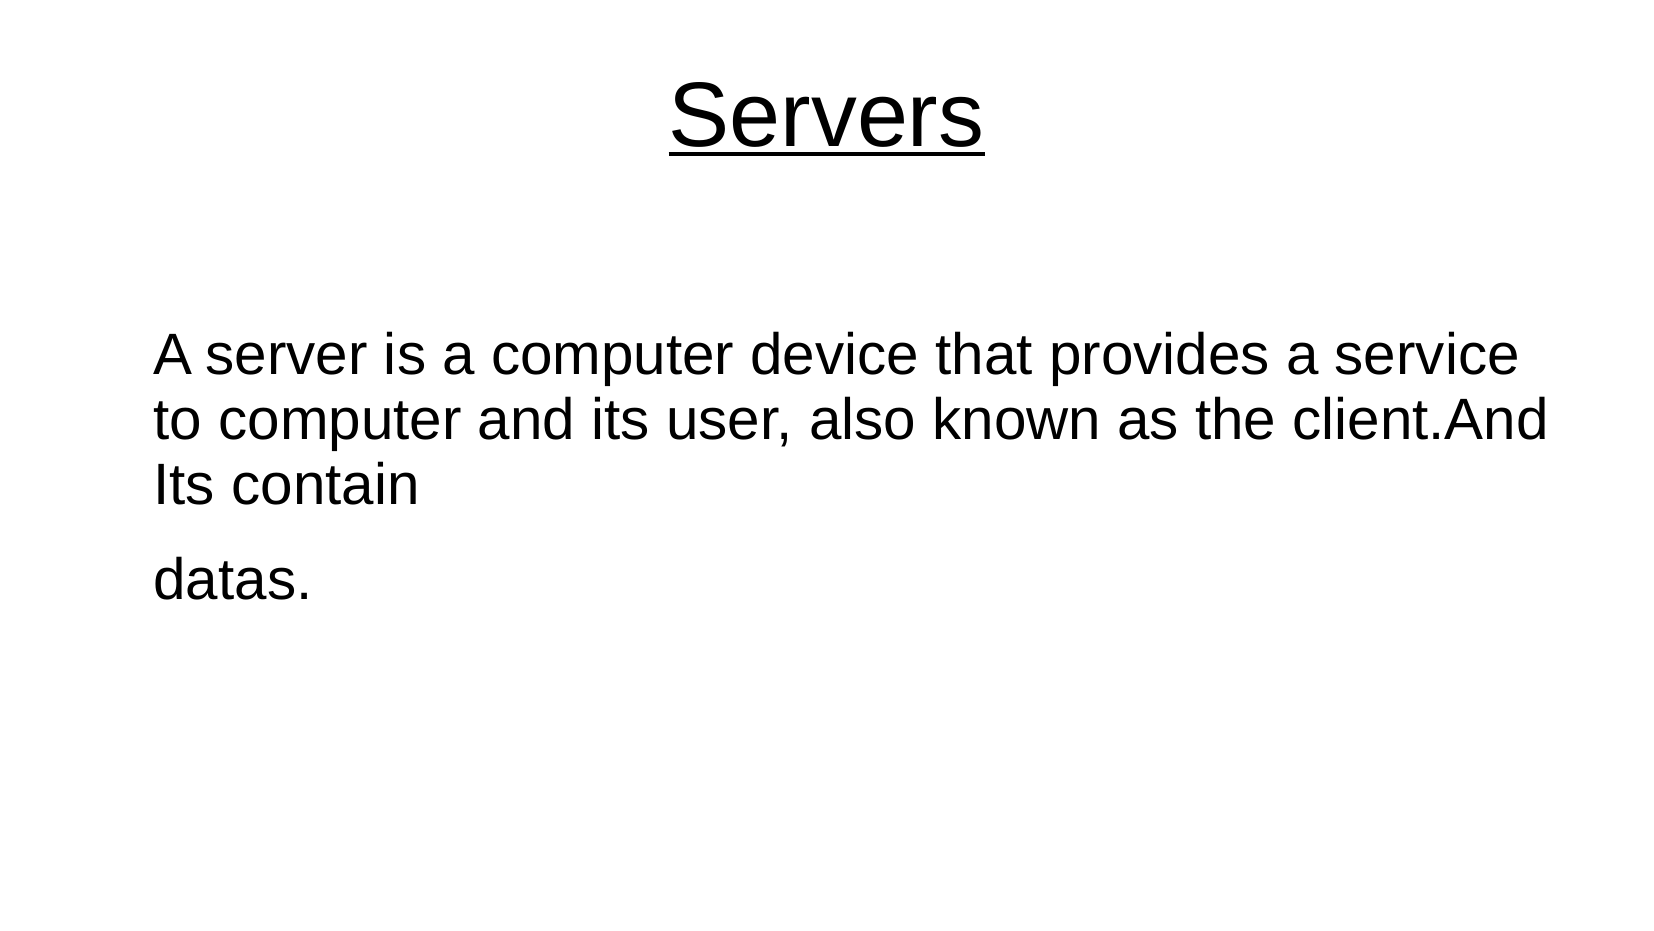

# Servers
A server is a computer device that provides a service to computer and its user, also known as the client.And Its contain
datas.